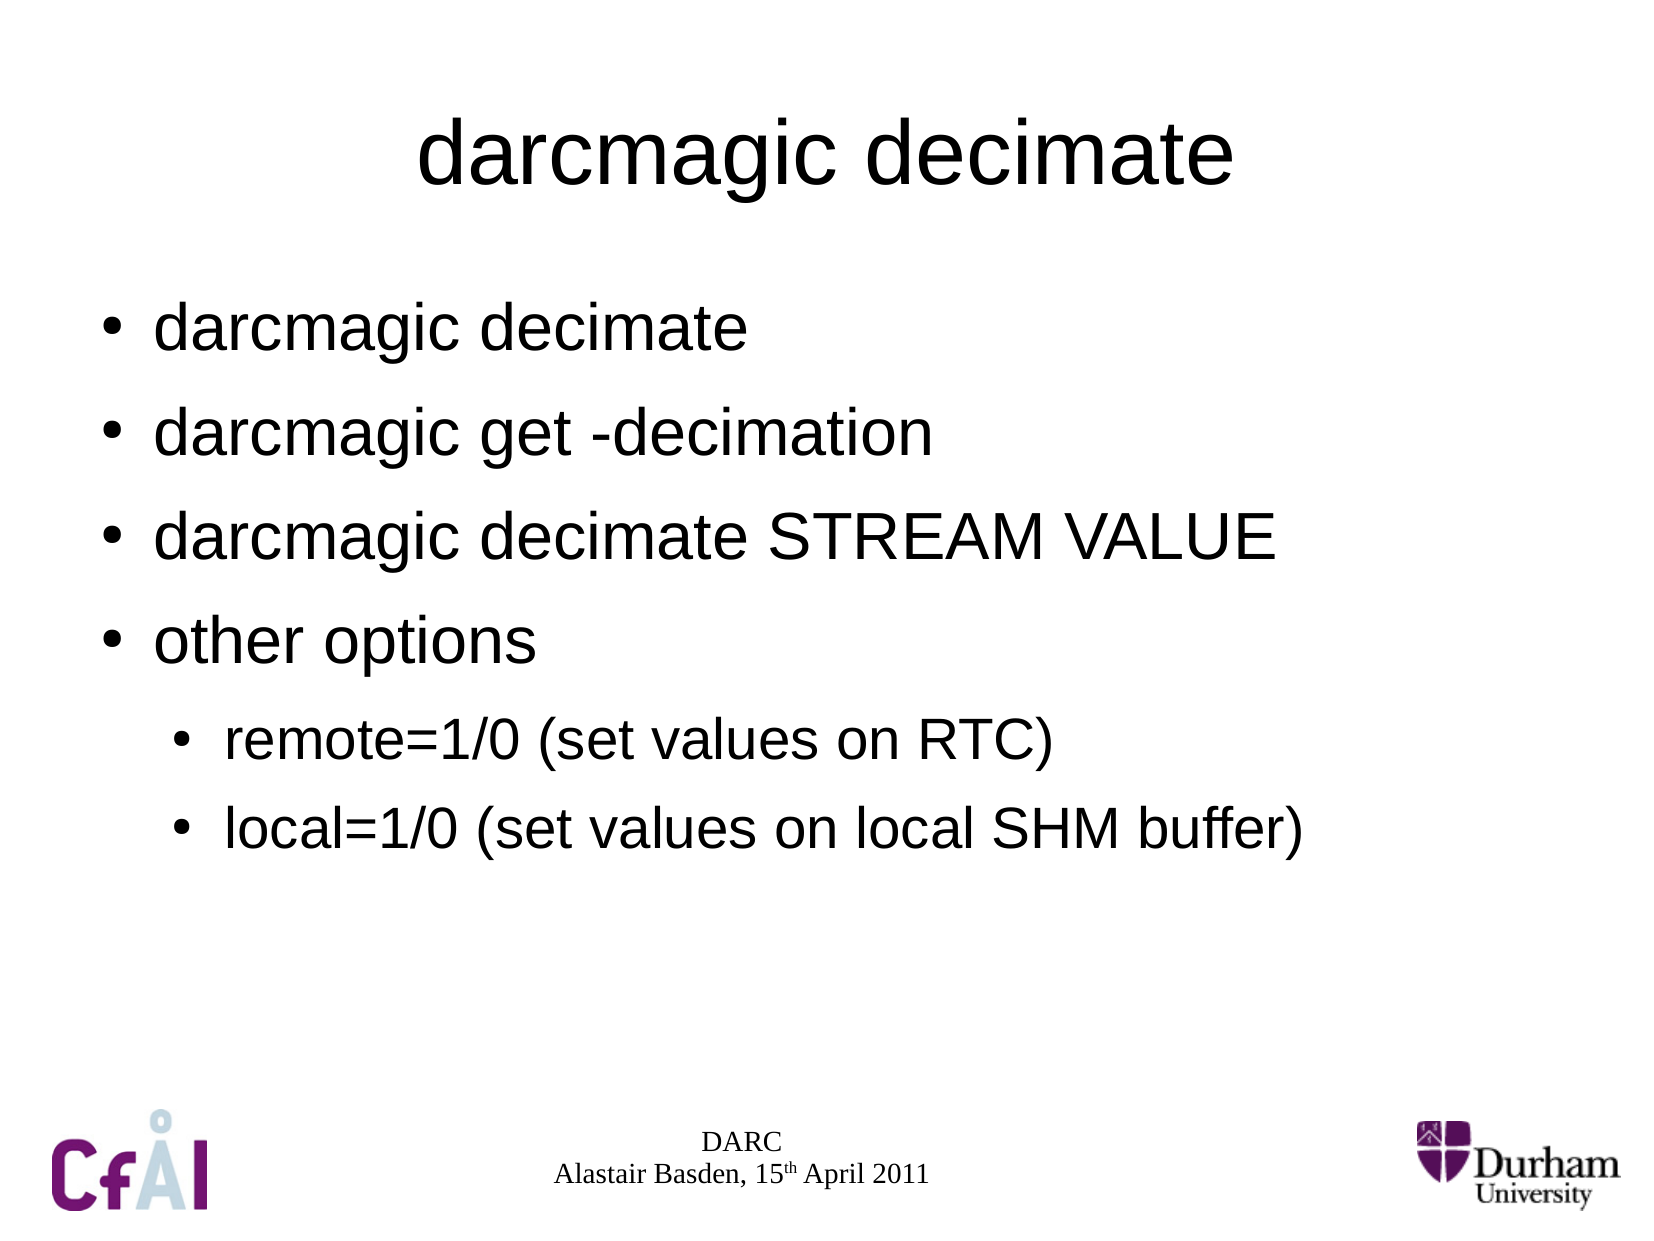

# darcmagic decimate
darcmagic decimate
darcmagic get -decimation
darcmagic decimate STREAM VALUE
other options
remote=1/0 (set values on RTC)
local=1/0 (set values on local SHM buffer)